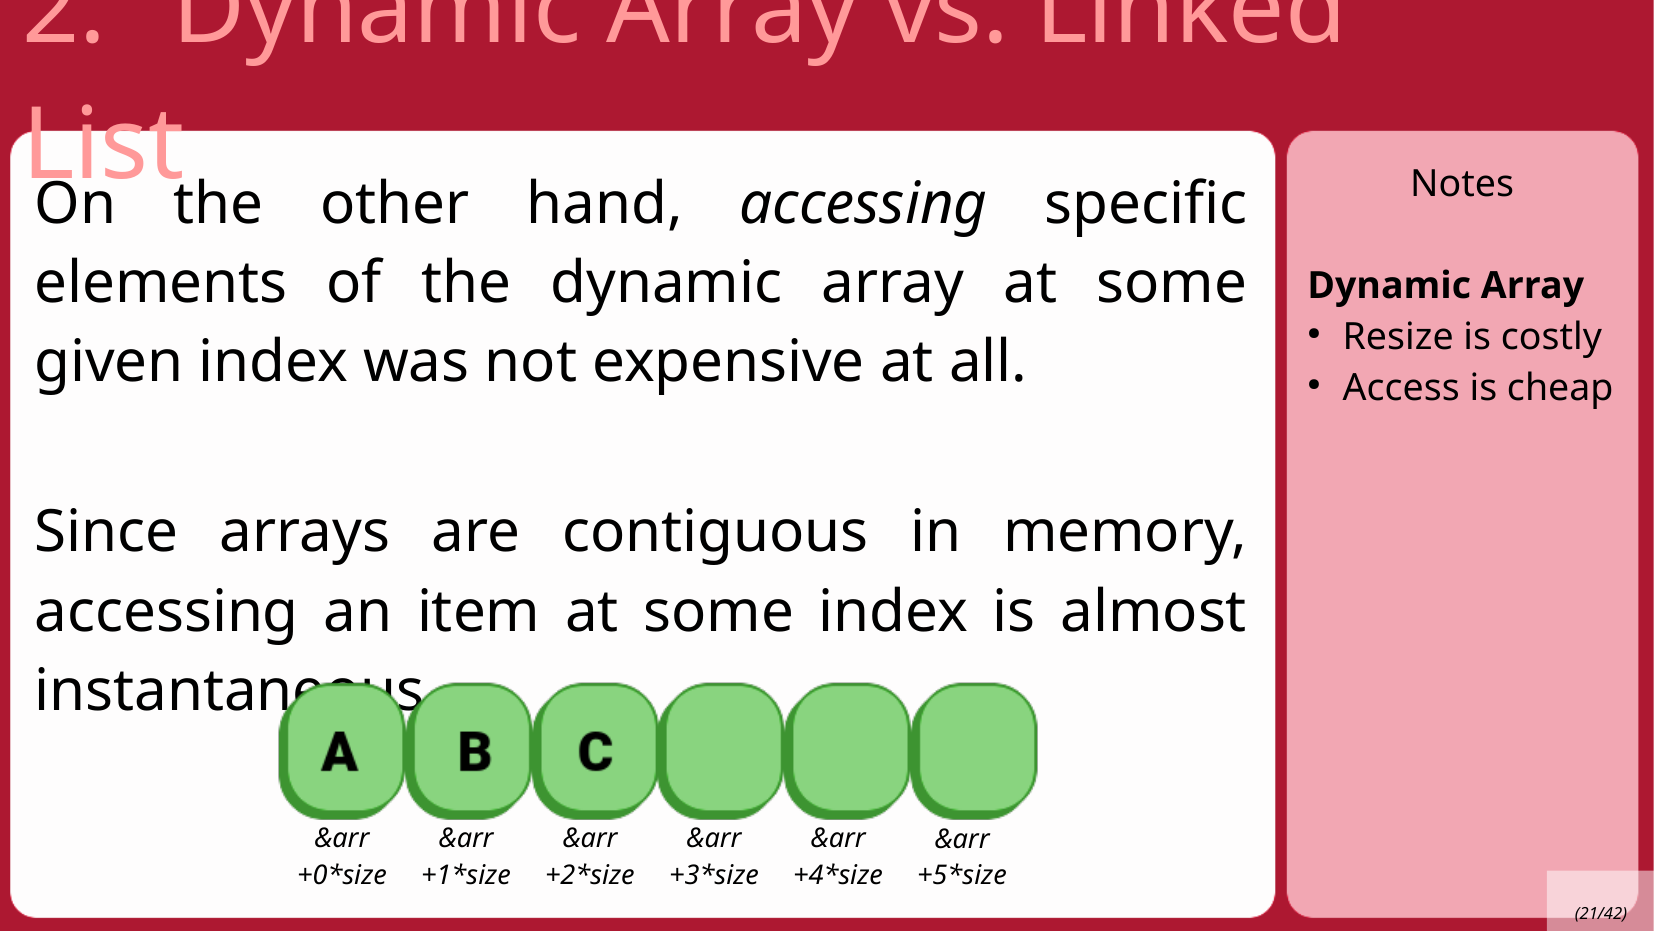

# 2.	Dynamic Array vs. Linked List
Notes
Dynamic Array
Resize is costly
Access is cheap
On the other hand, accessing specific elements of the dynamic array at some given index was not expensive at all.
Since arrays are contiguous in memory, accessing an item at some index is almost instantaneous.
&arr
+0*size
&arr
+1*size
&arr
+2*size
&arr
+3*size
&arr
+4*size
&arr
+5*size